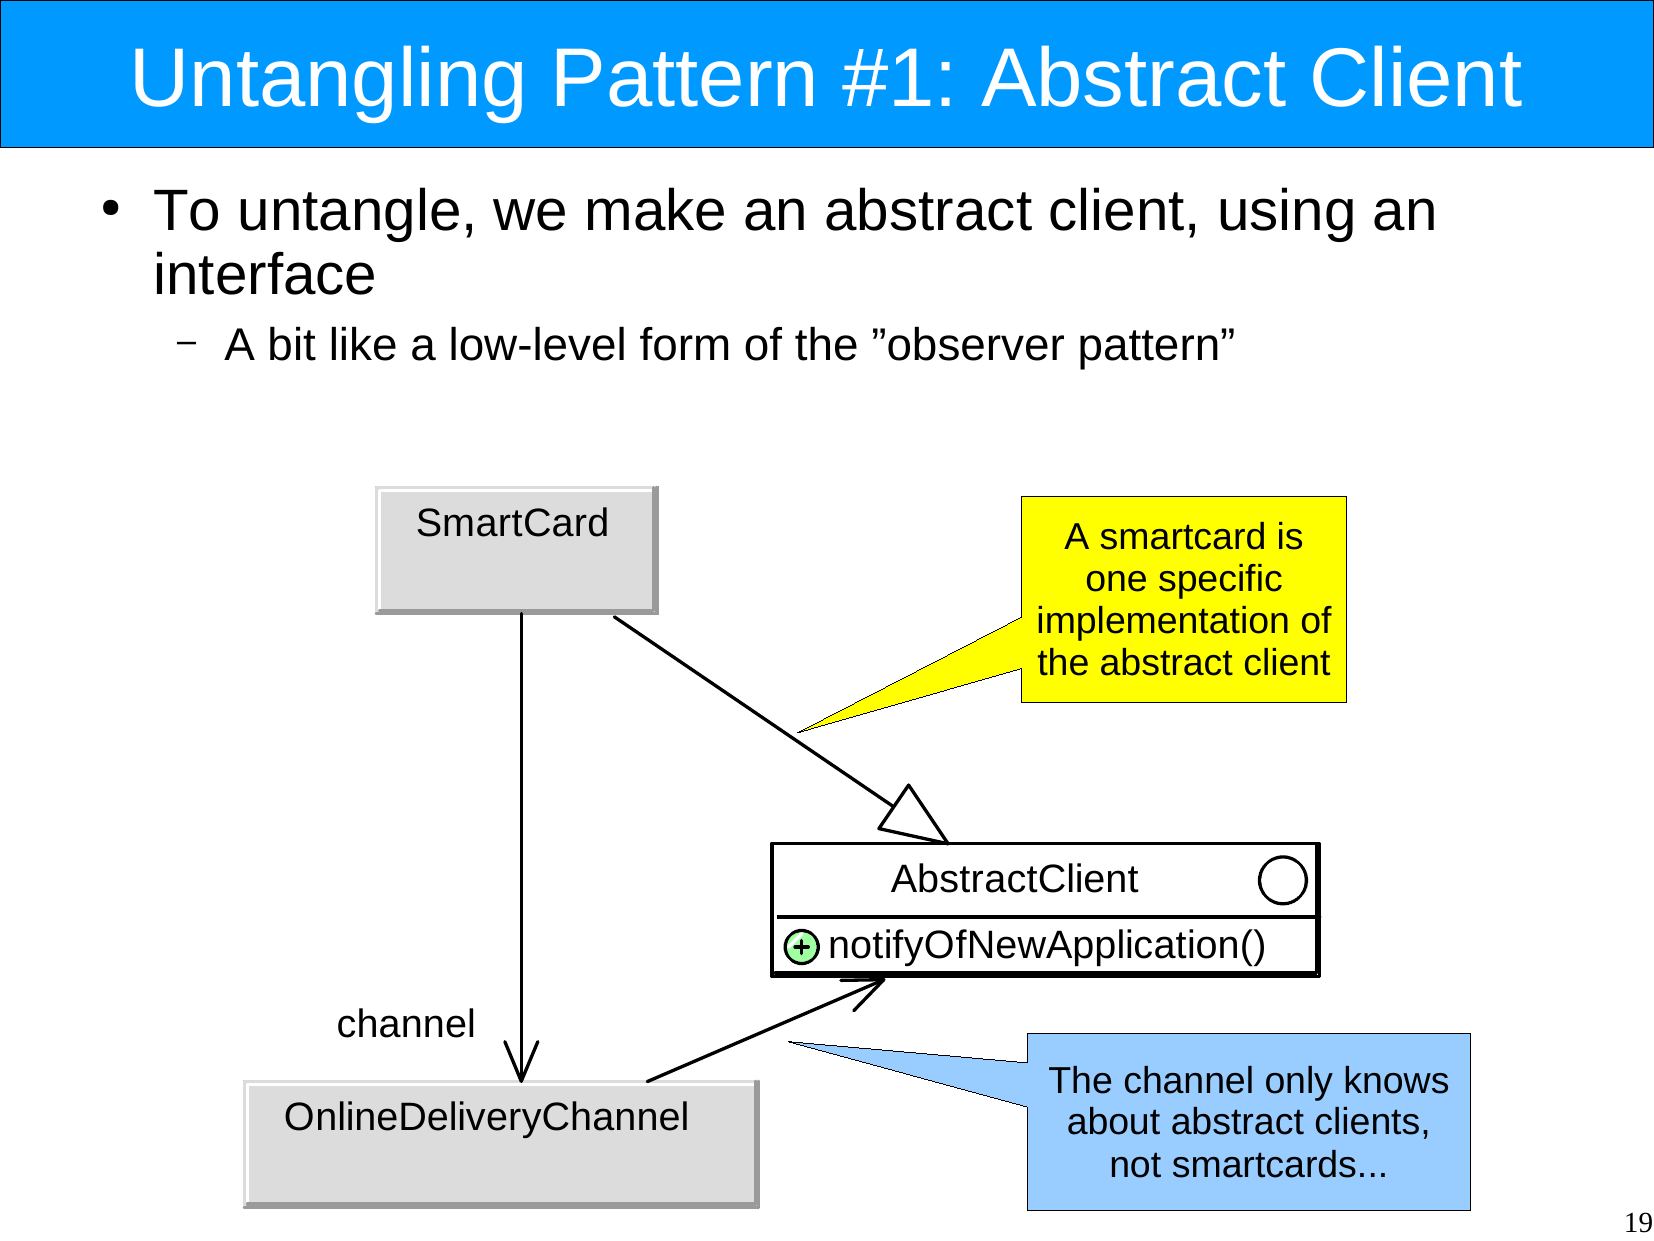

# Untangling Pattern #1: Abstract Client
To untangle, we make an abstract client, using an interface
A bit like a low-level form of the ”observer pattern”
A smartcard is one specific implementation of the abstract client
The channel only knows about abstract clients, not smartcards...
19